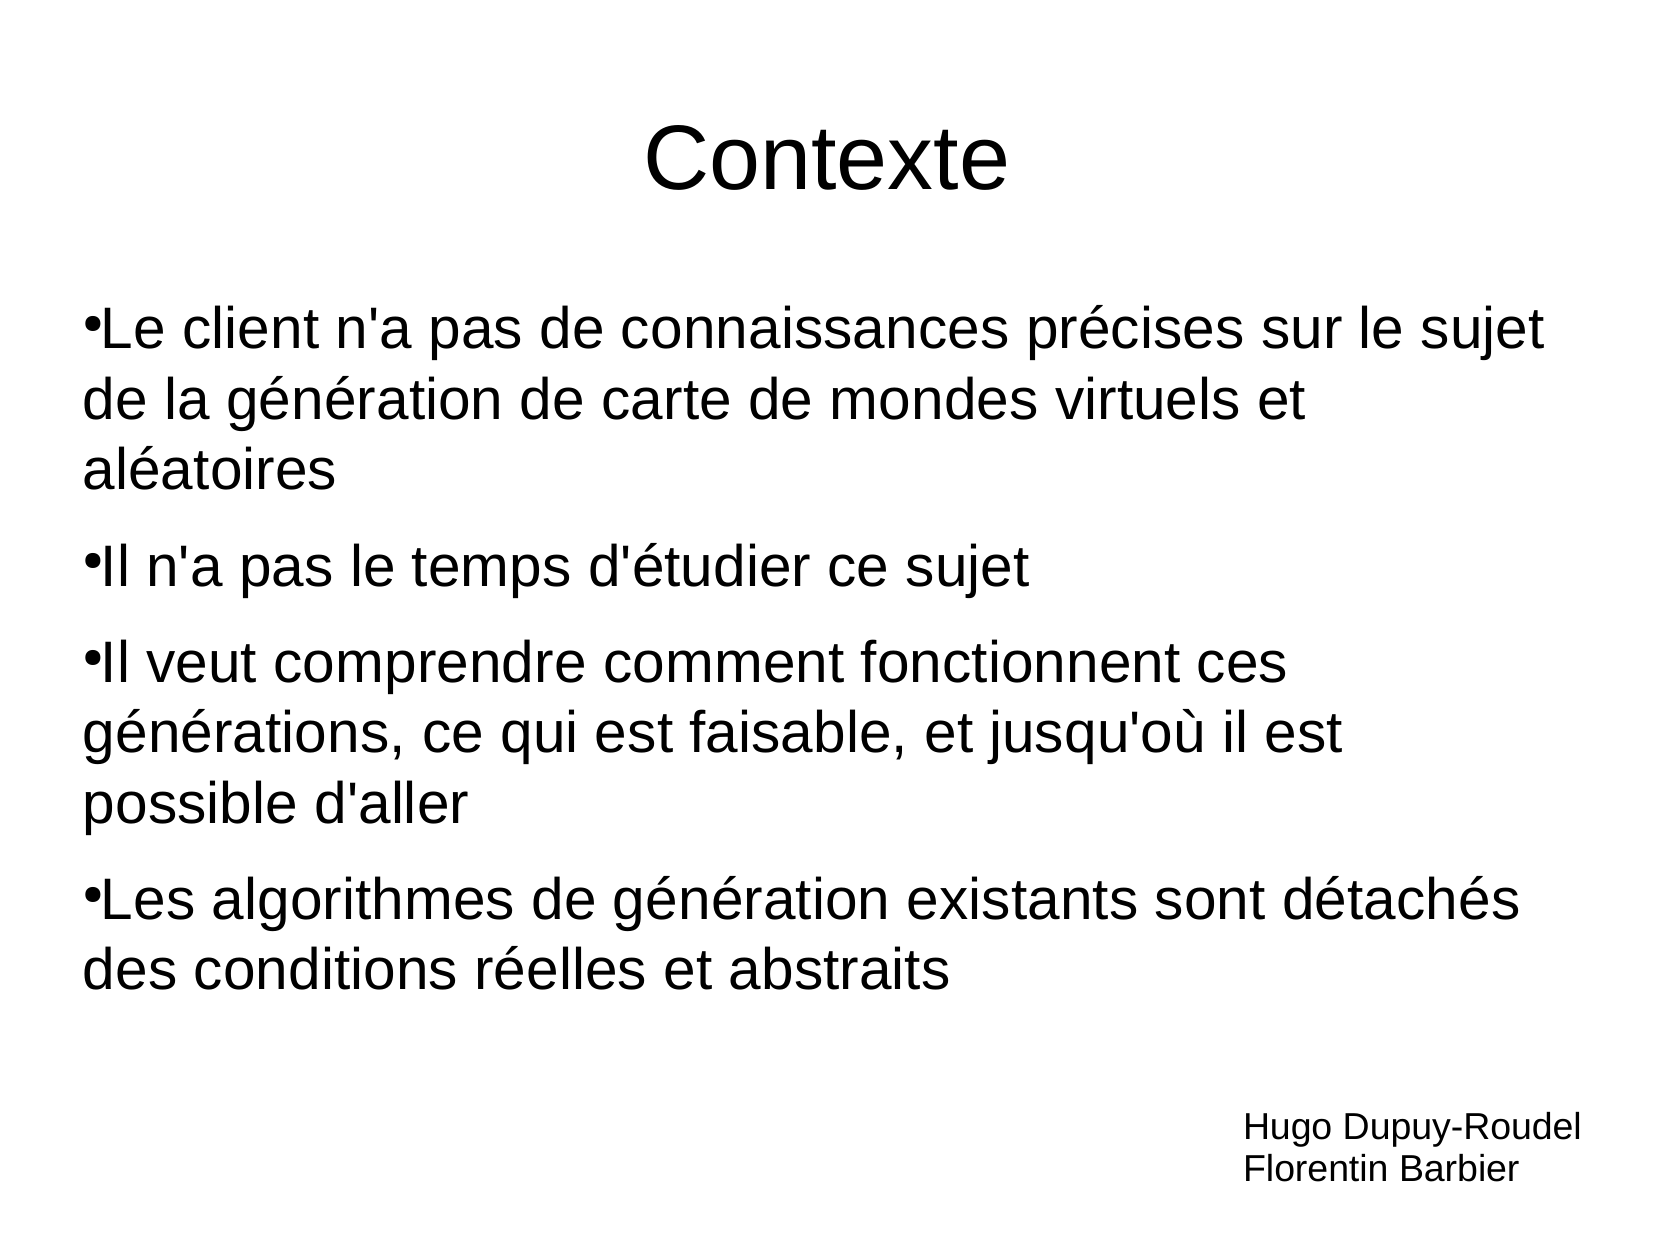

# Contexte
Le client n'a pas de connaissances précises sur le sujet de la génération de carte de mondes virtuels et aléatoires
Il n'a pas le temps d'étudier ce sujet
Il veut comprendre comment fonctionnent ces générations, ce qui est faisable, et jusqu'où il est possible d'aller
Les algorithmes de génération existants sont détachés des conditions réelles et abstraits